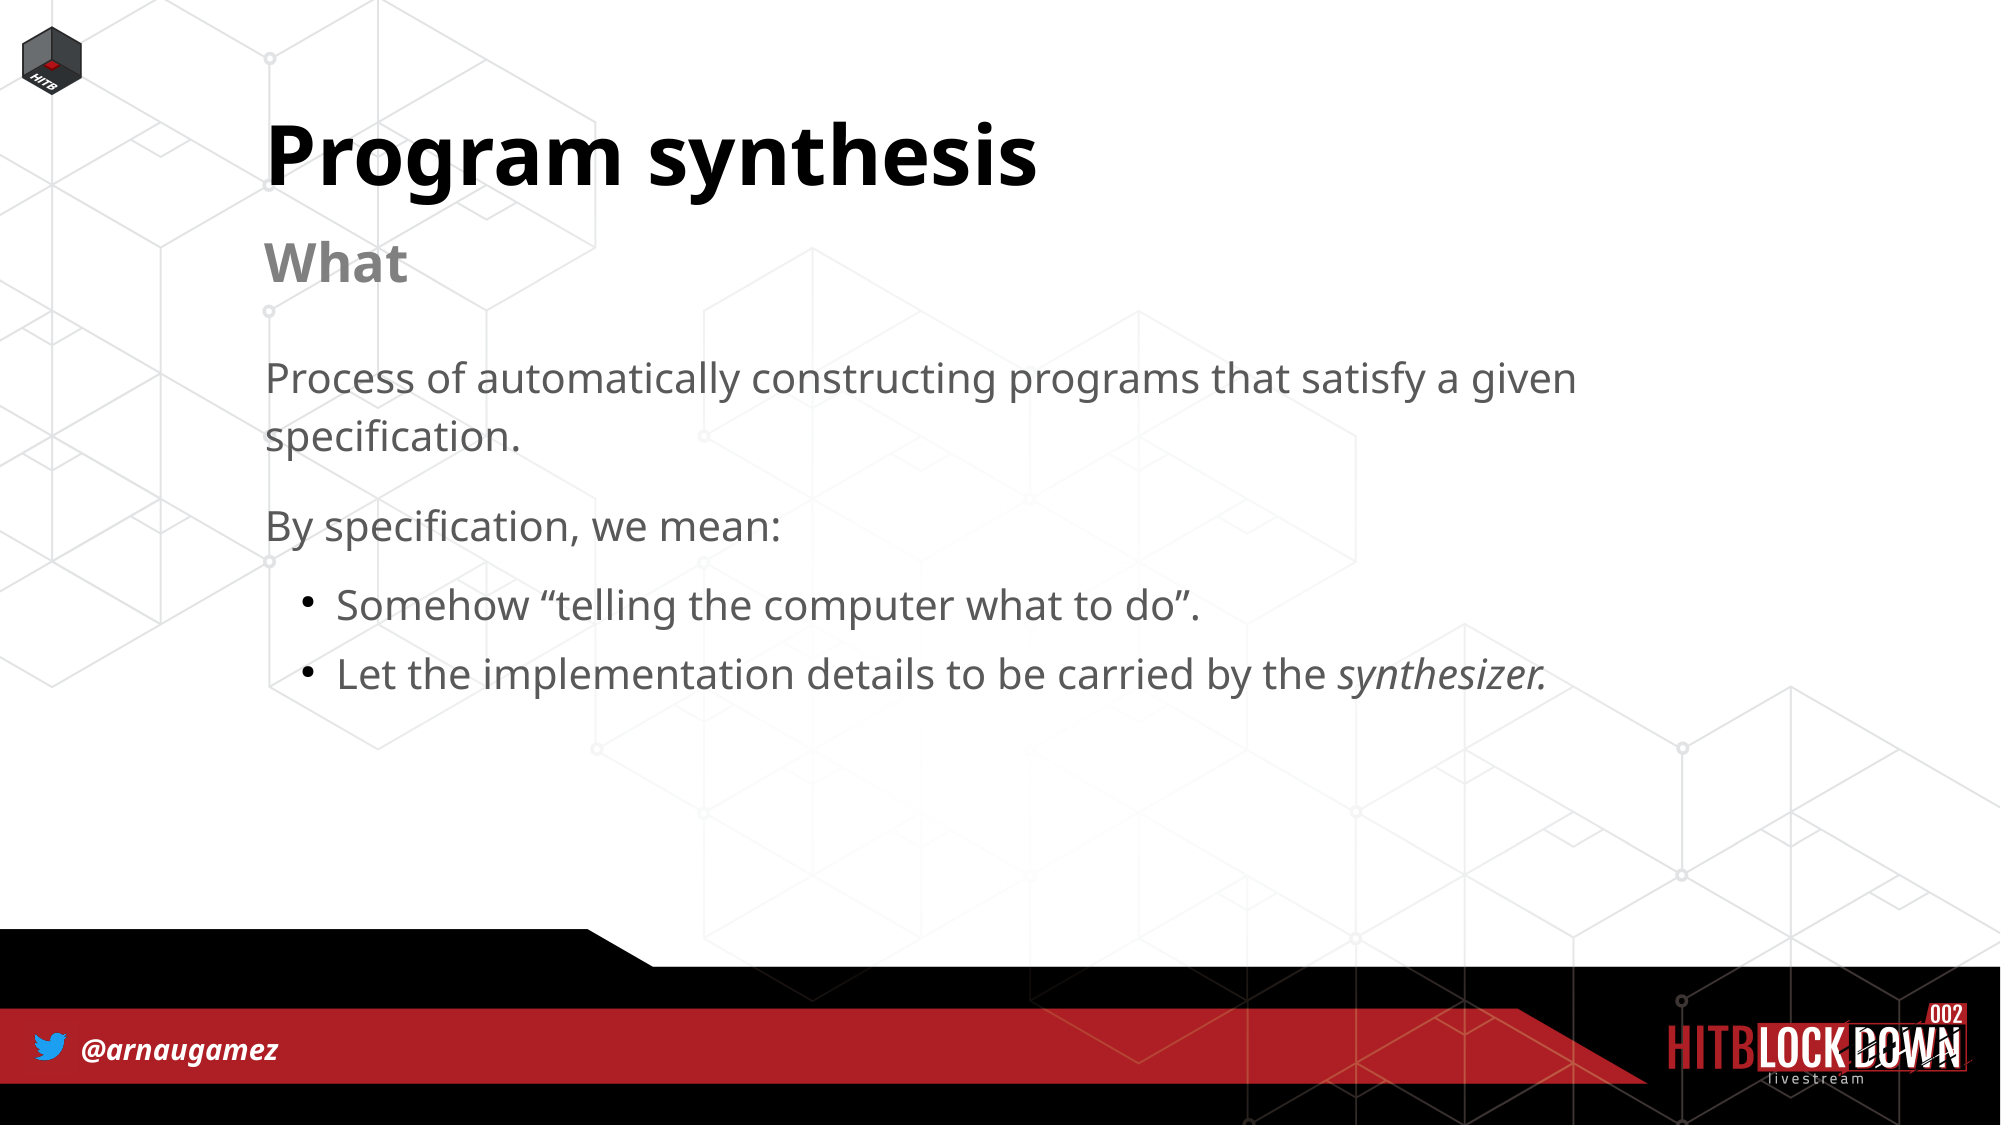

# Program synthesis
What
Process of automatically constructing programs that satisfy a given specification.
By specification, we mean:
Somehow “telling the computer what to do”.
Let the implementation details to be carried by the synthesizer.